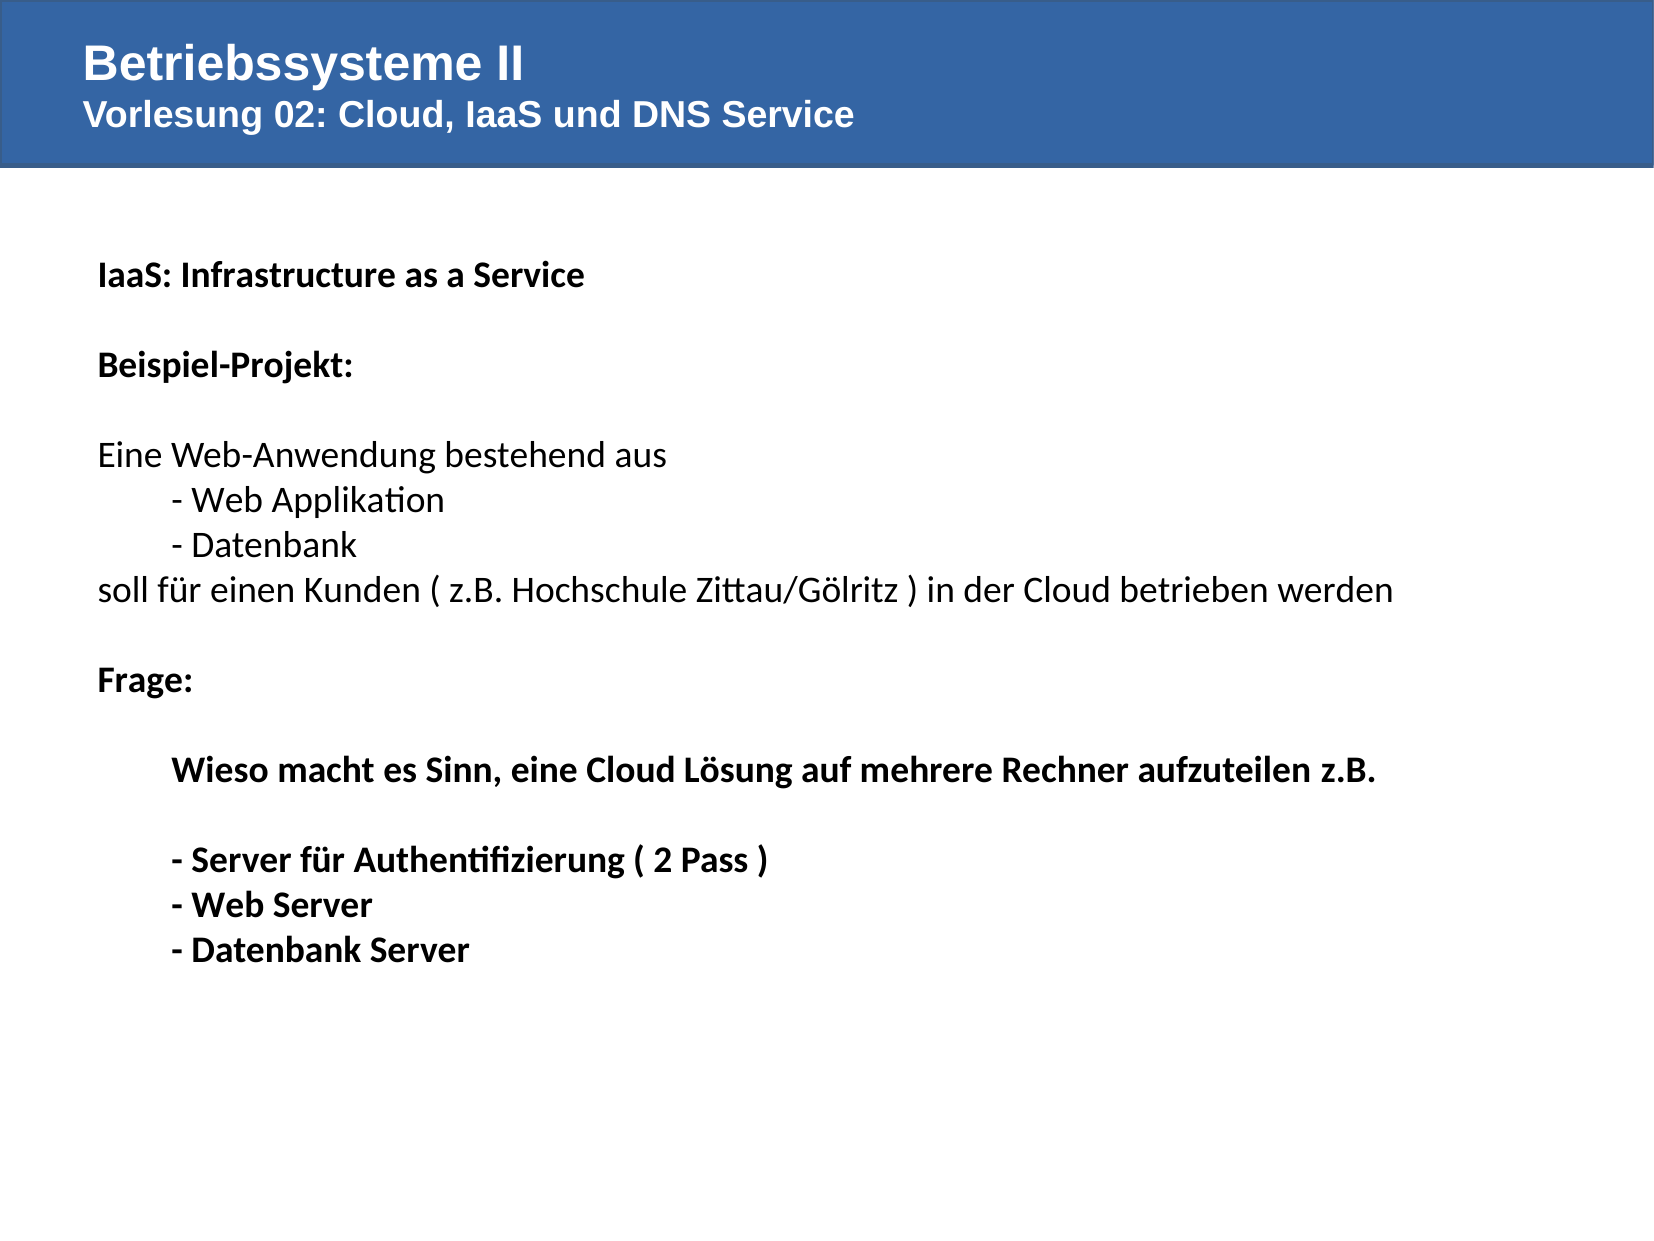

# Betriebssysteme II Vorlesung 02: Cloud, IaaS und DNS Service
IaaS: Infrastructure as a Service
Beispiel-Projekt:
Eine Web-Anwendung bestehend aus
	- Web Applikation
	- Datenbank
soll für einen Kunden ( z.B. Hochschule Zittau/Gölritz ) in der Cloud betrieben werden
Frage:
	Wieso macht es Sinn, eine Cloud Lösung auf mehrere Rechner aufzuteilen z.B.
	- Server für Authentifizierung ( 2 Pass )
	- Web Server
	- Datenbank Server